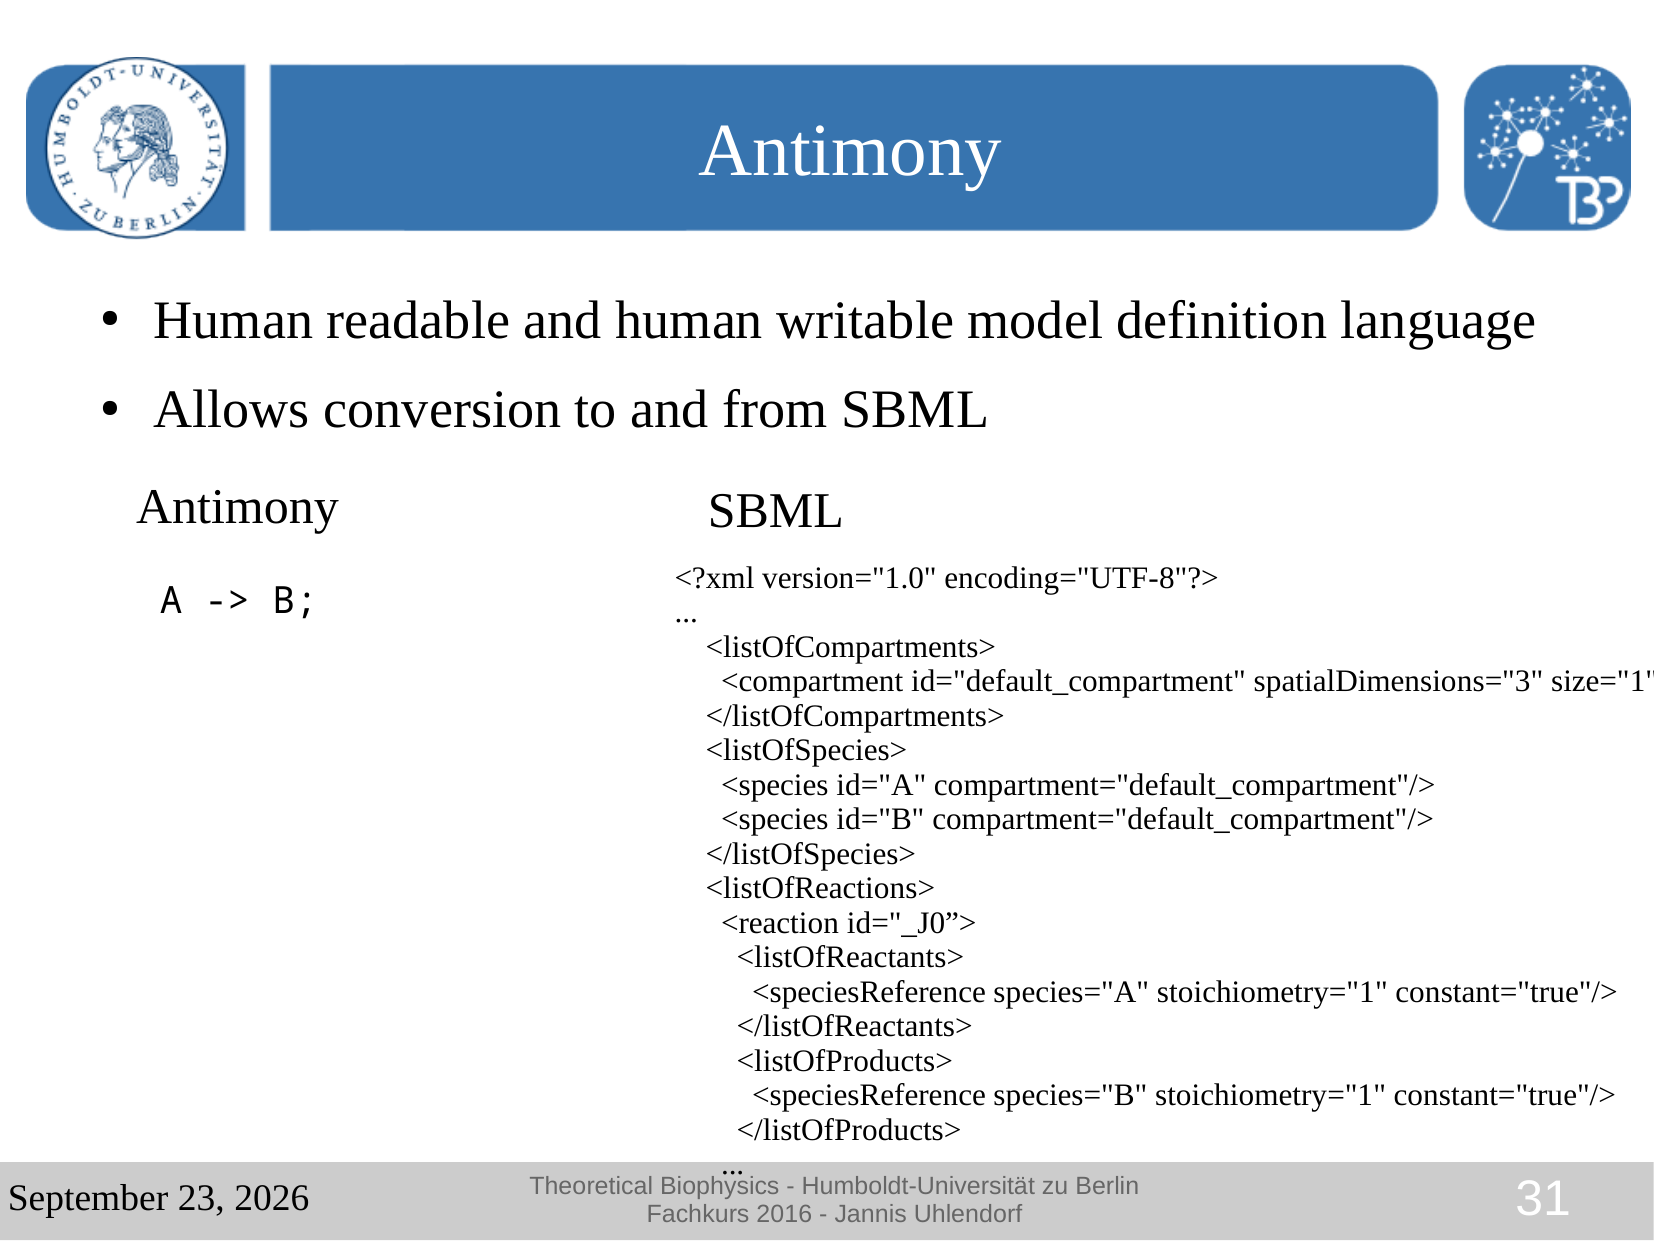

# Antimony
Human readable and human writable model definition language
Allows conversion to and from SBML
Antimony
SBML
<?xml version="1.0" encoding="UTF-8"?>
...
 <listOfCompartments>
 <compartment id="default_compartment" spatialDimensions="3" size="1" constant="true"/>
 </listOfCompartments>
 <listOfSpecies>
 <species id="A" compartment="default_compartment"/>
 <species id="B" compartment="default_compartment"/>
 </listOfSpecies>
 <listOfReactions>
 <reaction id="_J0”>
 <listOfReactants>
 <speciesReference species="A" stoichiometry="1" constant="true"/>
 </listOfReactants>
 <listOfProducts>
 <speciesReference species="B" stoichiometry="1" constant="true"/>
 </listOfProducts>
 ...
A -> B;
31
Fachkurs WS 2013 - Timo Lubitz, Jannis Uhlendorf